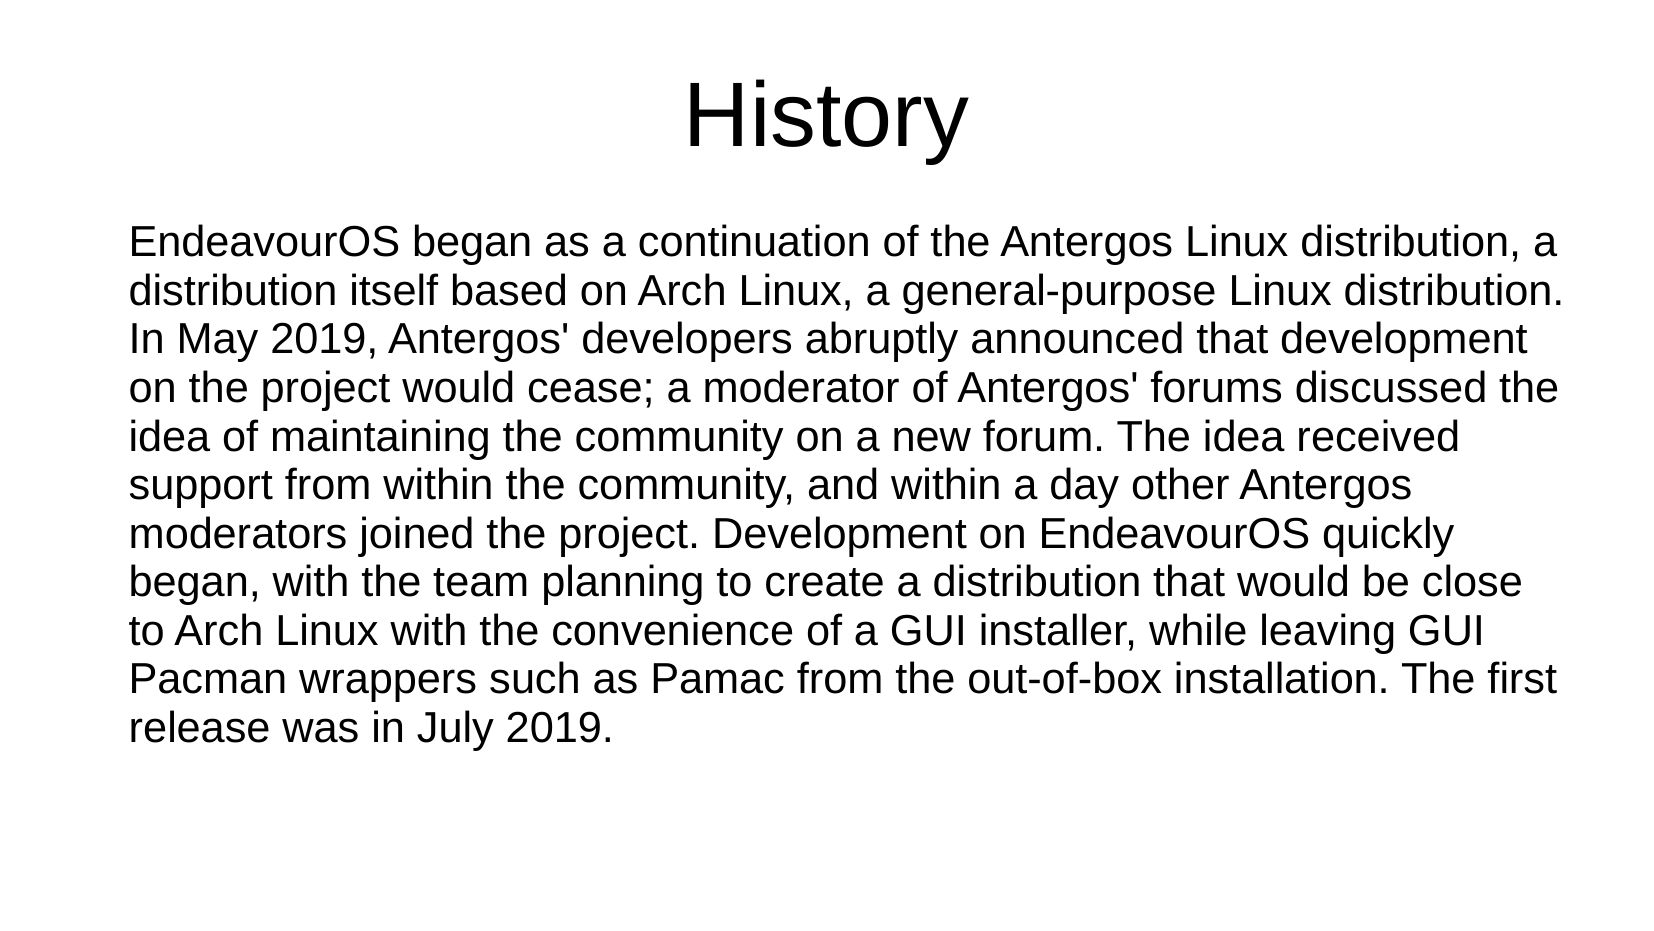

# History
EndeavourOS began as a continuation of the Antergos Linux distribution, a distribution itself based on Arch Linux, a general-purpose Linux distribution. In May 2019, Antergos' developers abruptly announced that development on the project would cease; a moderator of Antergos' forums discussed the idea of maintaining the community on a new forum. The idea received support from within the community, and within a day other Antergos moderators joined the project. Development on EndeavourOS quickly began, with the team planning to create a distribution that would be close to Arch Linux with the convenience of a GUI installer, while leaving GUI Pacman wrappers such as Pamac from the out-of-box installation. The first release was in July 2019.